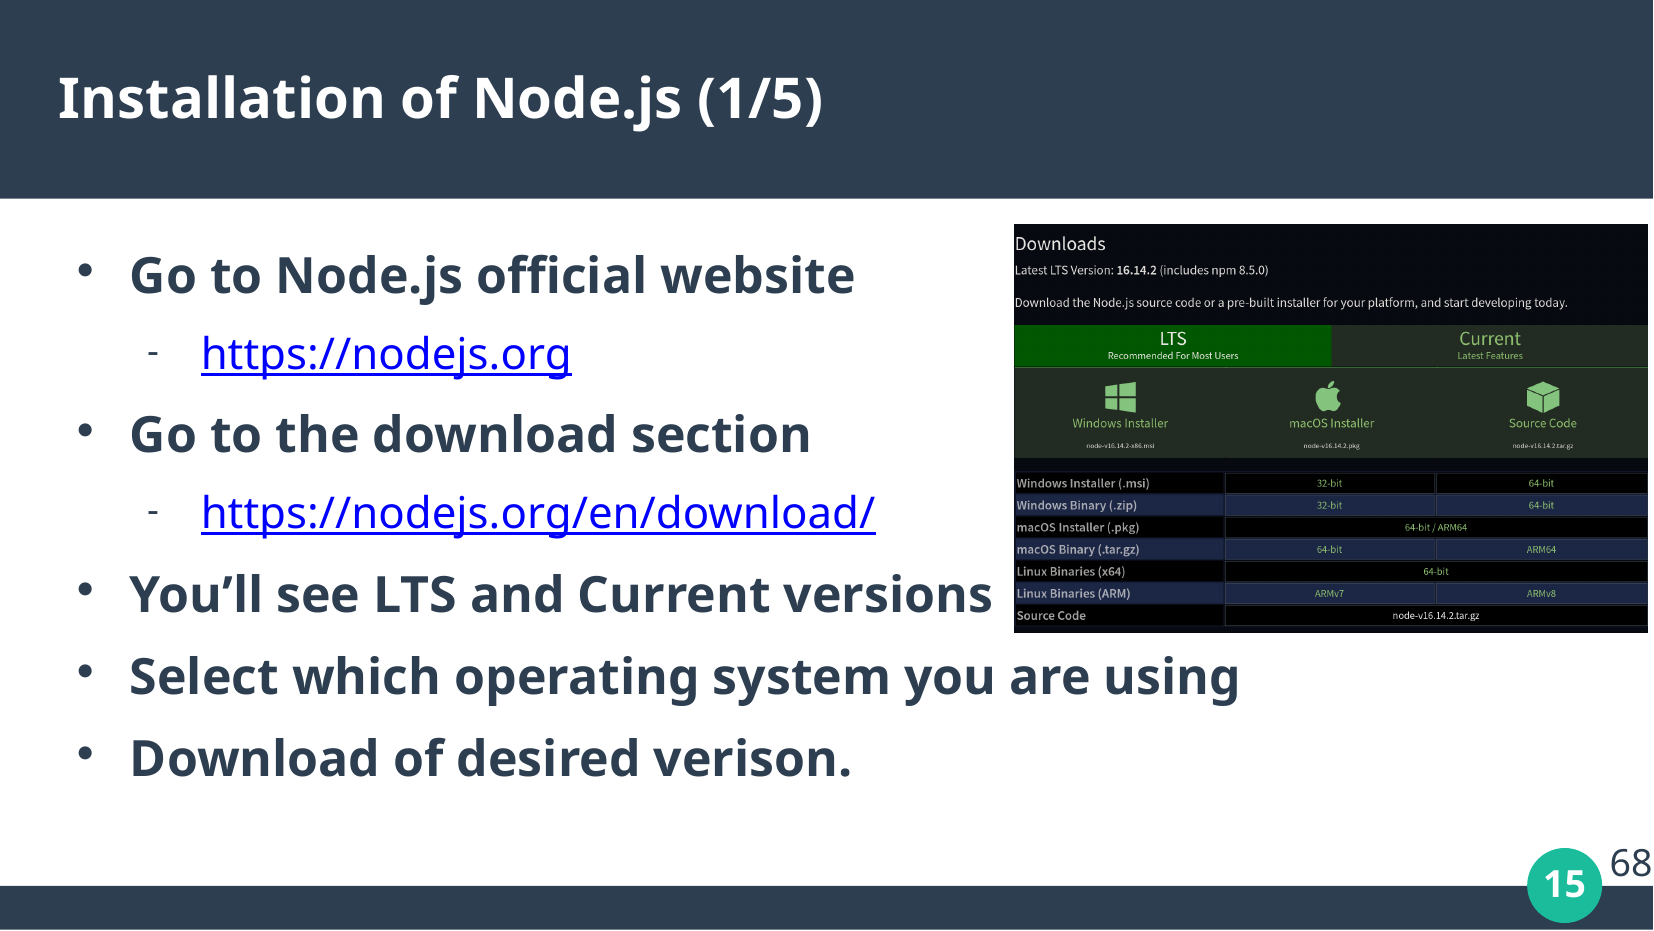

# Installation of Node.js (1/5)
Go to Node.js official website
https://nodejs.org
Go to the download section
https://nodejs.org/en/download/
You’ll see LTS and Current versions
Select which operating system you are using
Download of desired verison.
68